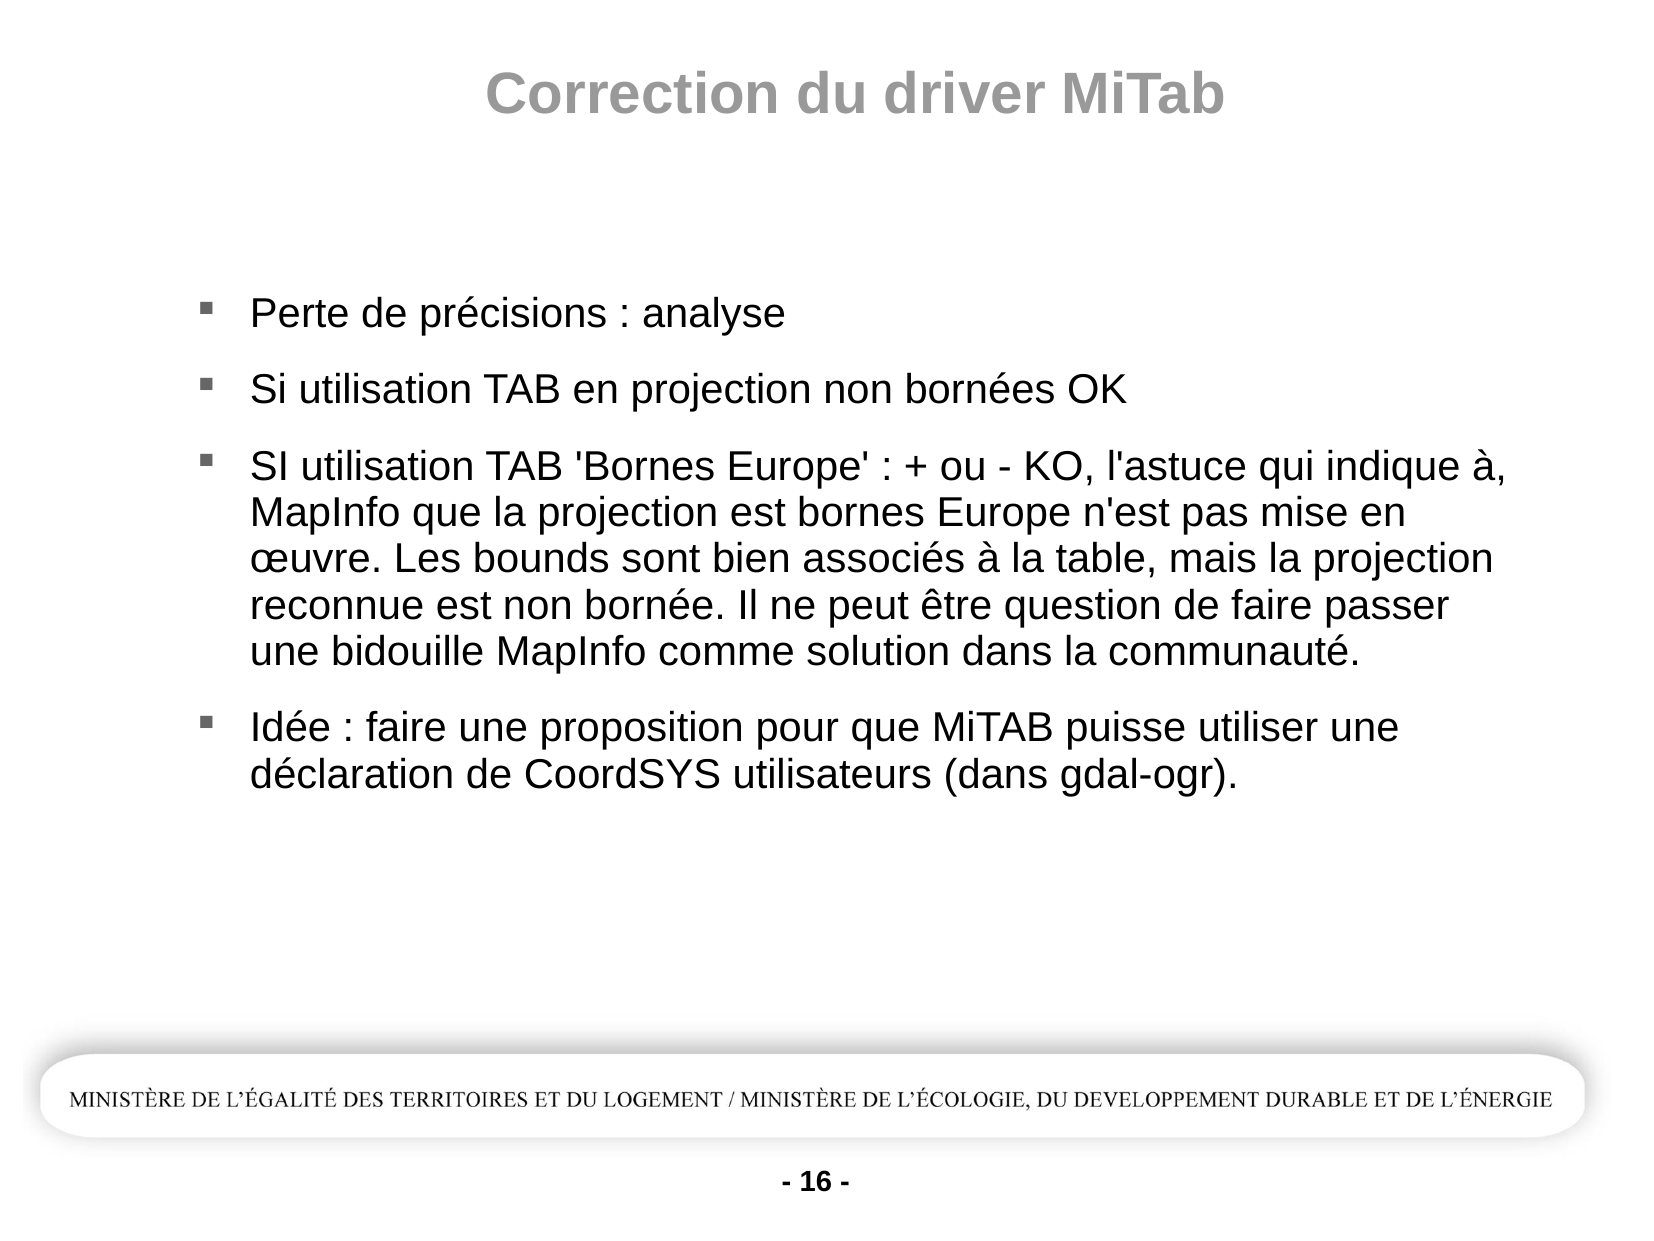

Correction du driver MiTab
# Perte de précisions : analyse
Si utilisation TAB en projection non bornées OK
SI utilisation TAB 'Bornes Europe' : + ou - KO, l'astuce qui indique à, MapInfo que la projection est bornes Europe n'est pas mise en œuvre. Les bounds sont bien associés à la table, mais la projection reconnue est non bornée. Il ne peut être question de faire passer une bidouille MapInfo comme solution dans la communauté.
Idée : faire une proposition pour que MiTAB puisse utiliser une déclaration de CoordSYS utilisateurs (dans gdal-ogr).